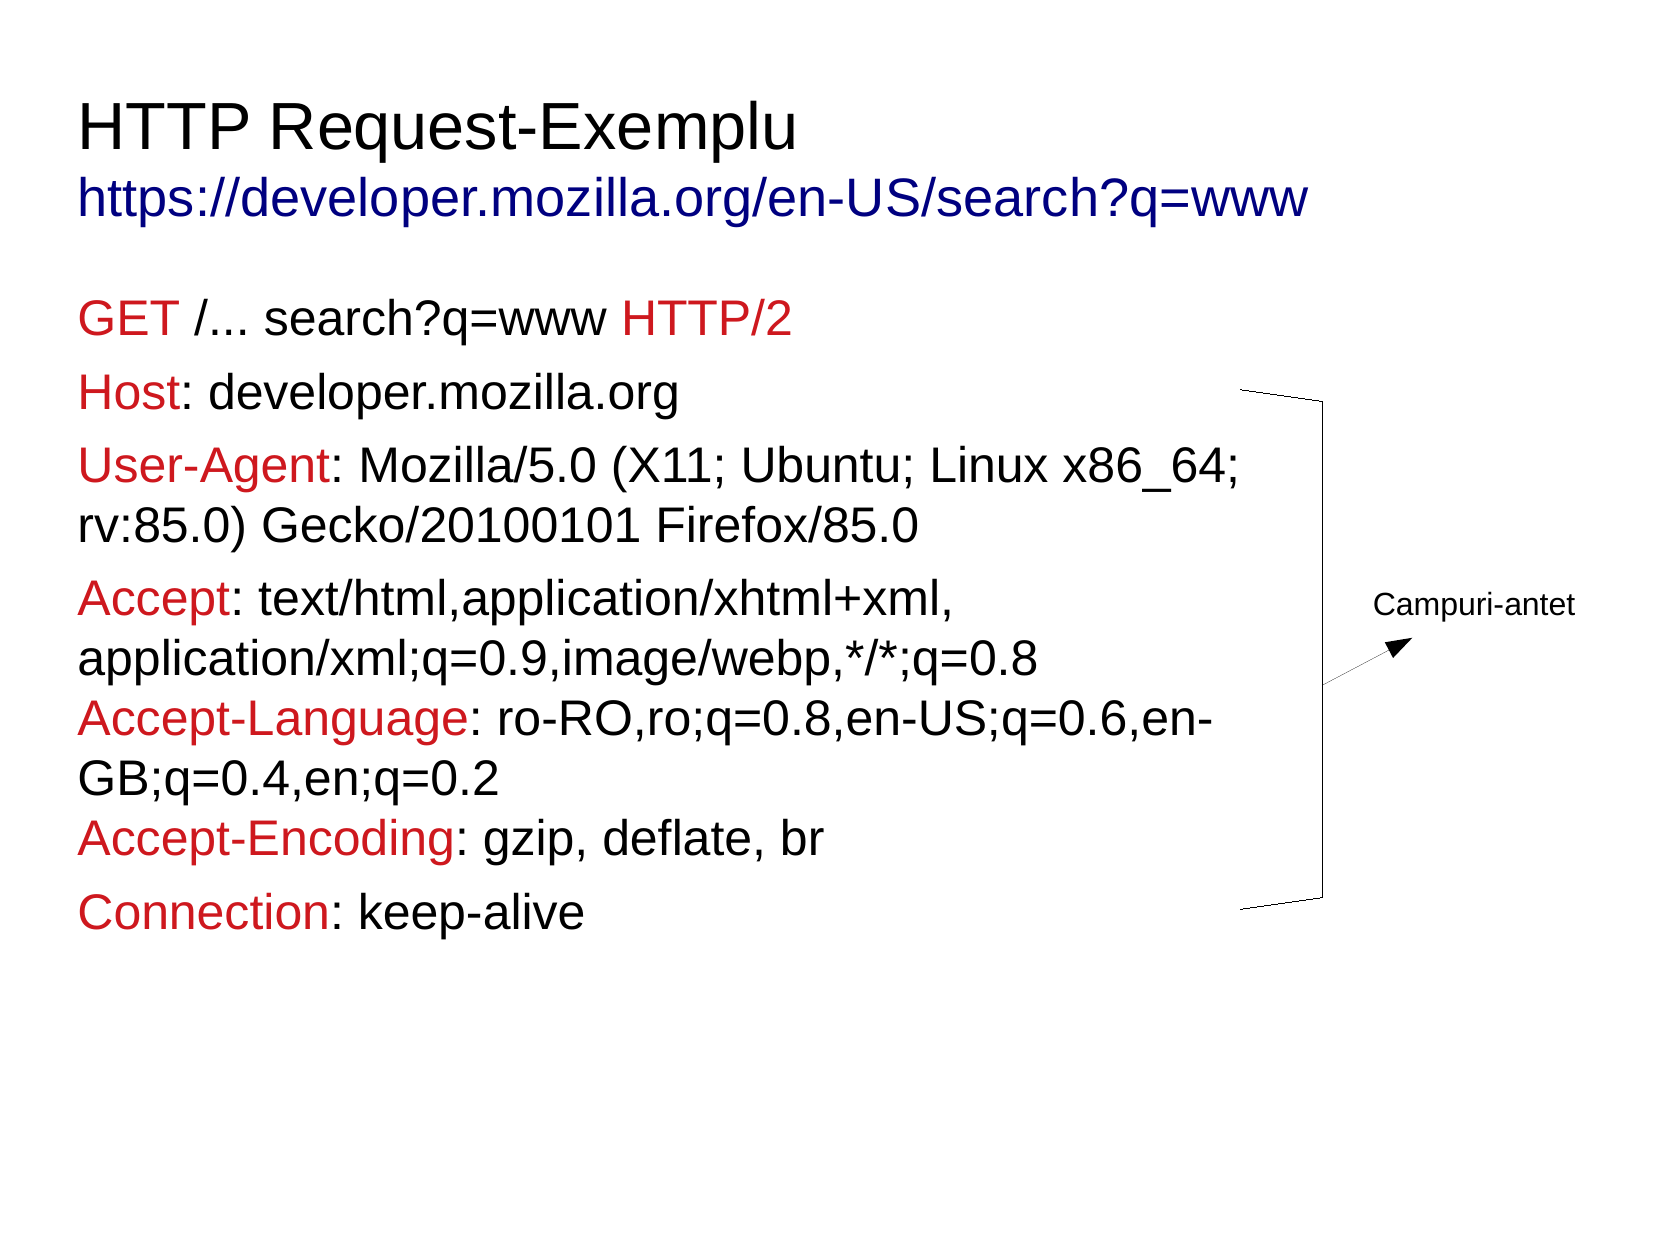

HTTP Request-Exemplu
https://developer.mozilla.org/en-US/search?q=www
GET /... search?q=www HTTP/2
Host: developer.mozilla.org
User-Agent: Mozilla/5.0 (X11; Ubuntu; Linux x86_64; rv:85.0) Gecko/20100101 Firefox/85.0
Accept: text/html,application/xhtml+xml, application/xml;q=0.9,image/webp,*/*;q=0.8
Accept-Language: ro-RO,ro;q=0.8,en-US;q=0.6,en-GB;q=0.4,en;q=0.2
Accept-Encoding: gzip, deflate, br
Connection: keep-alive
Campuri-antet